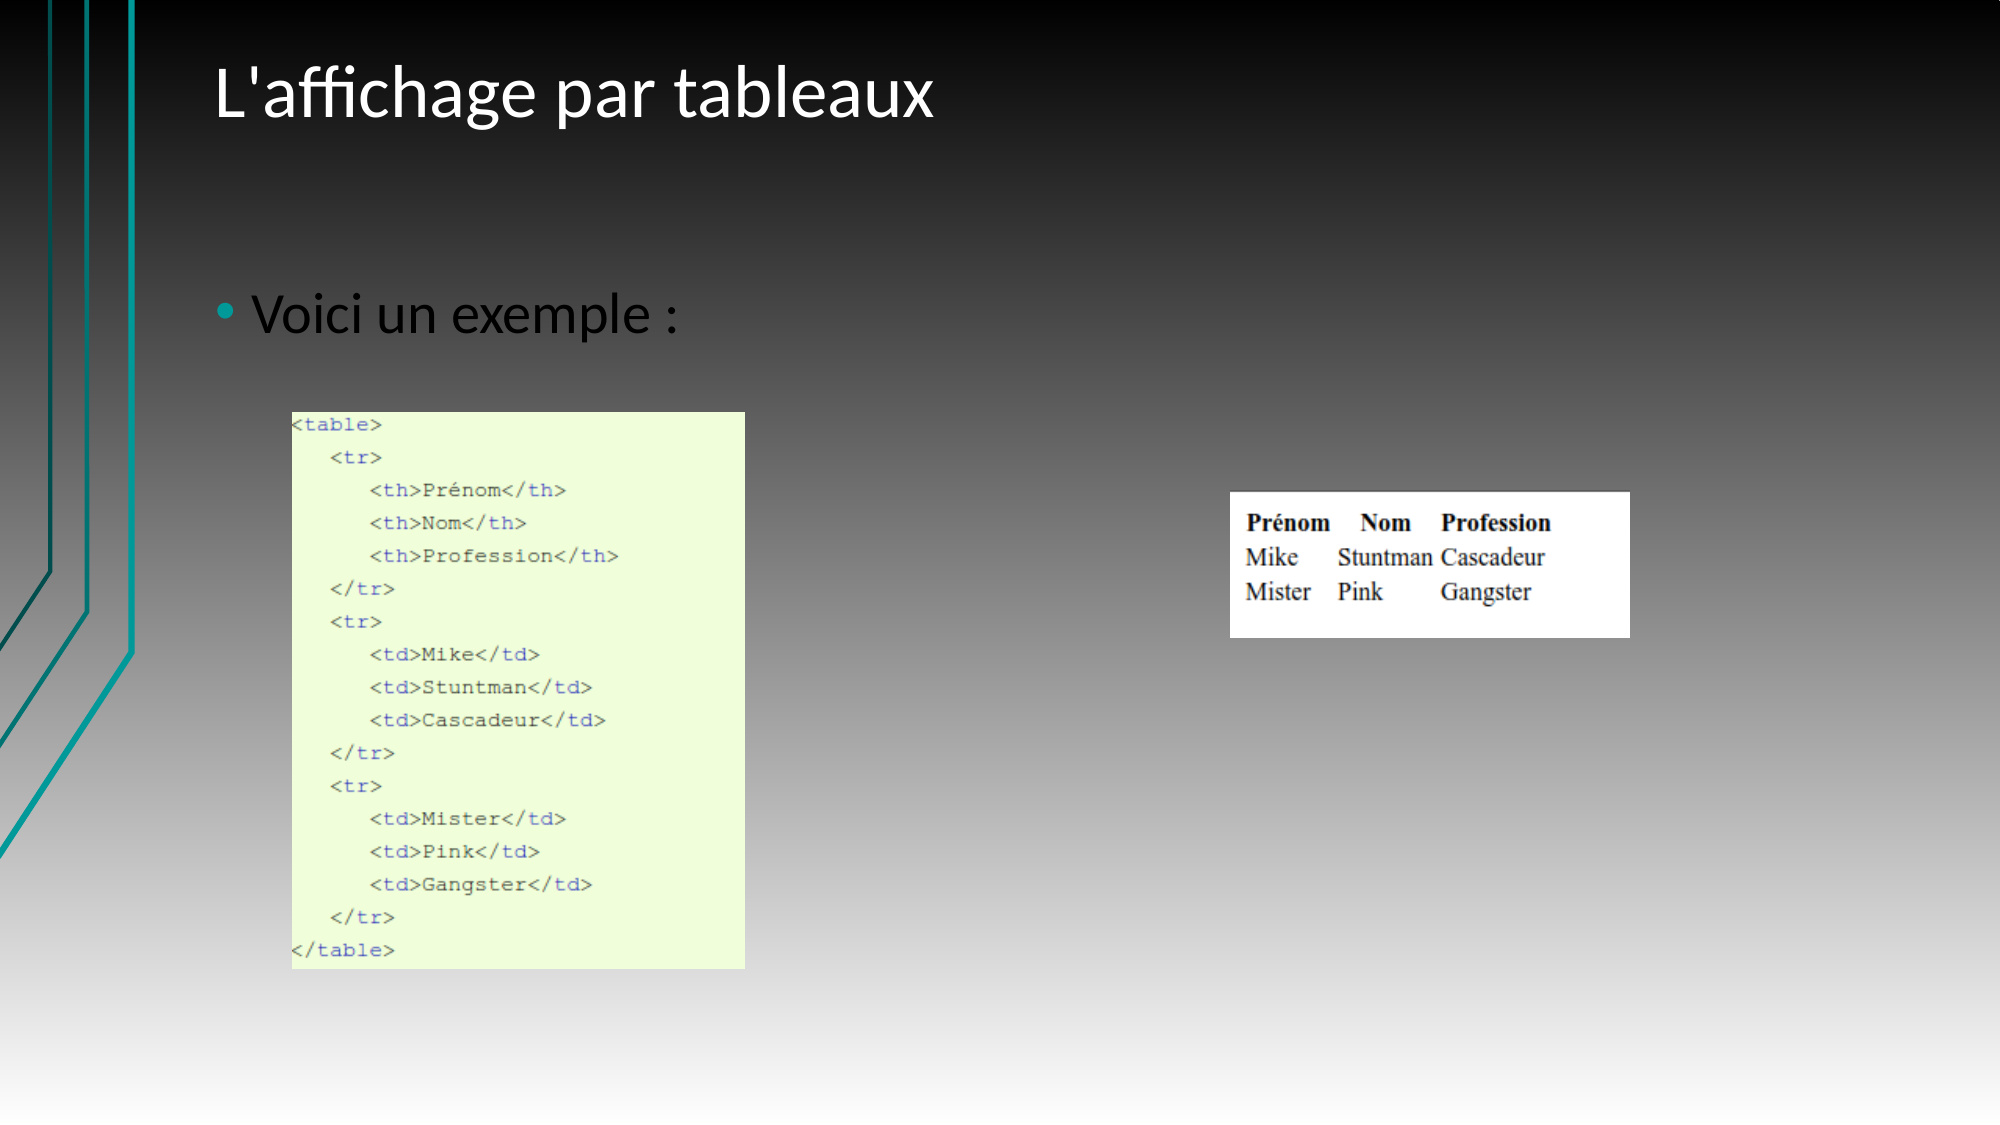

# L'affichage par tableaux
Voici un exemple :